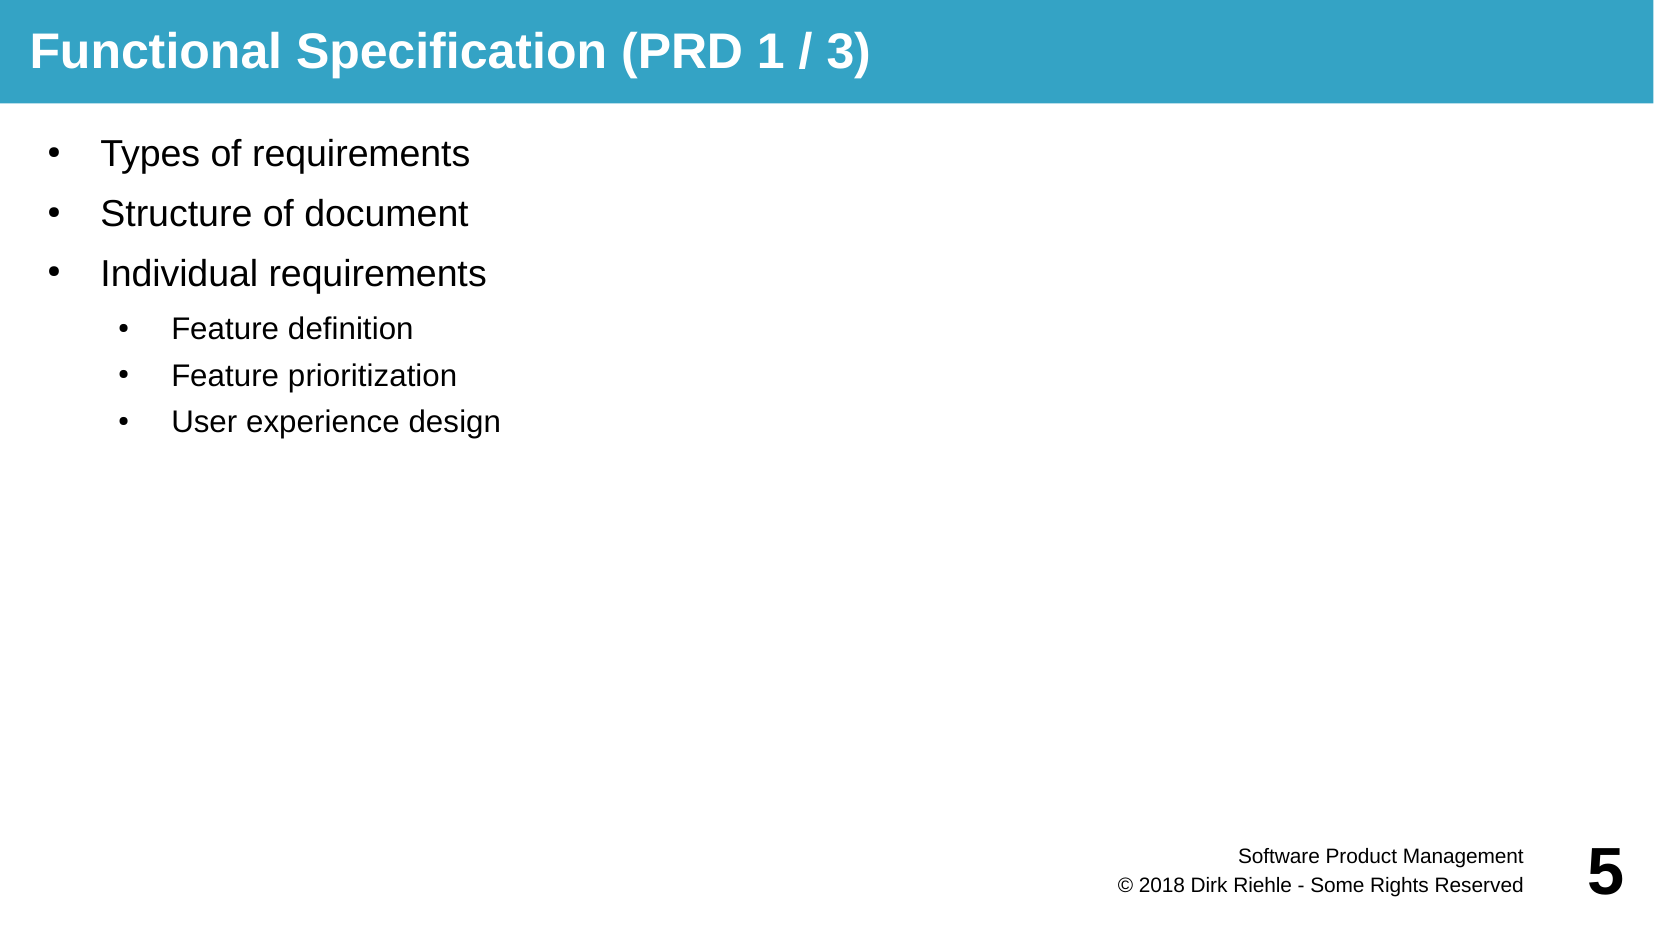

# Functional Specification (PRD 1 / 3)
Types of requirements
Structure of document
Individual requirements
Feature definition
Feature prioritization
User experience design
Software Product Management
5
© 2018 Dirk Riehle - Some Rights Reserved